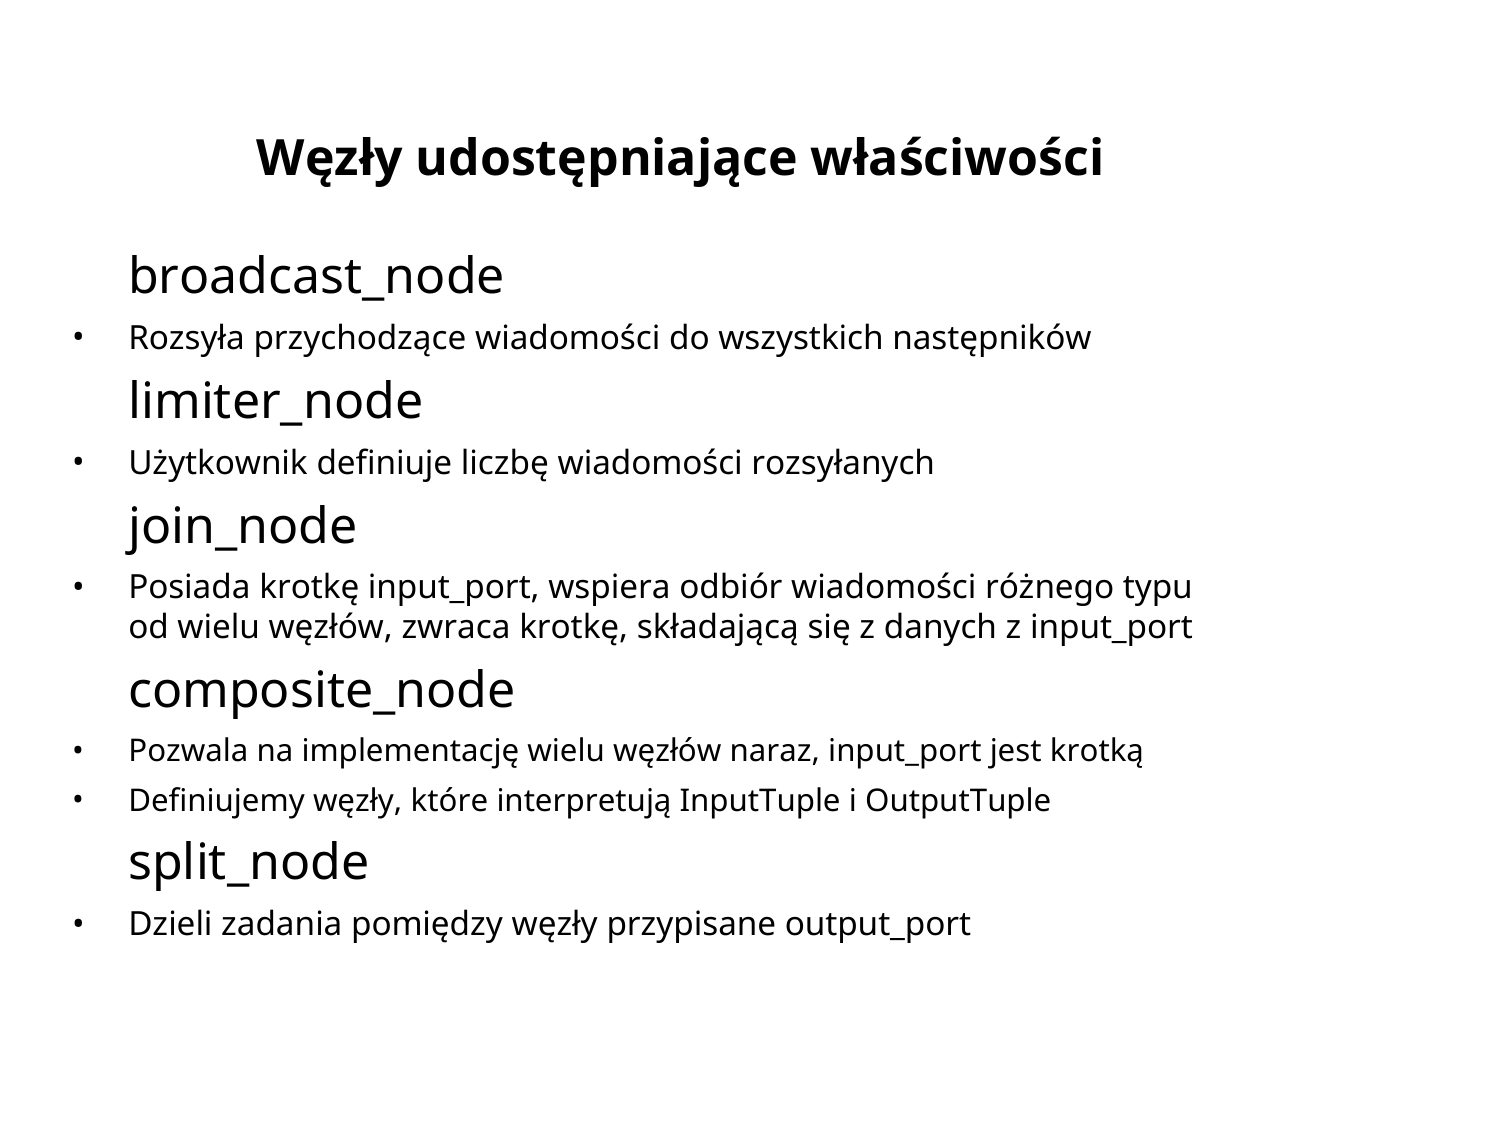

# Węzły udostępniające właściwości
broadcast_node
Rozsyła przychodzące wiadomości do wszystkich następników
limiter_node
Użytkownik definiuje liczbę wiadomości rozsyłanych
join_node
Posiada krotkę input_port, wspiera odbiór wiadomości różnego typu od wielu węzłów, zwraca krotkę, składającą się z danych z input_port
composite_node
Pozwala na implementację wielu węzłów naraz, input_port jest krotką
Definiujemy węzły, które interpretują InputTuple i OutputTuple
split_node
Dzieli zadania pomiędzy węzły przypisane output_port